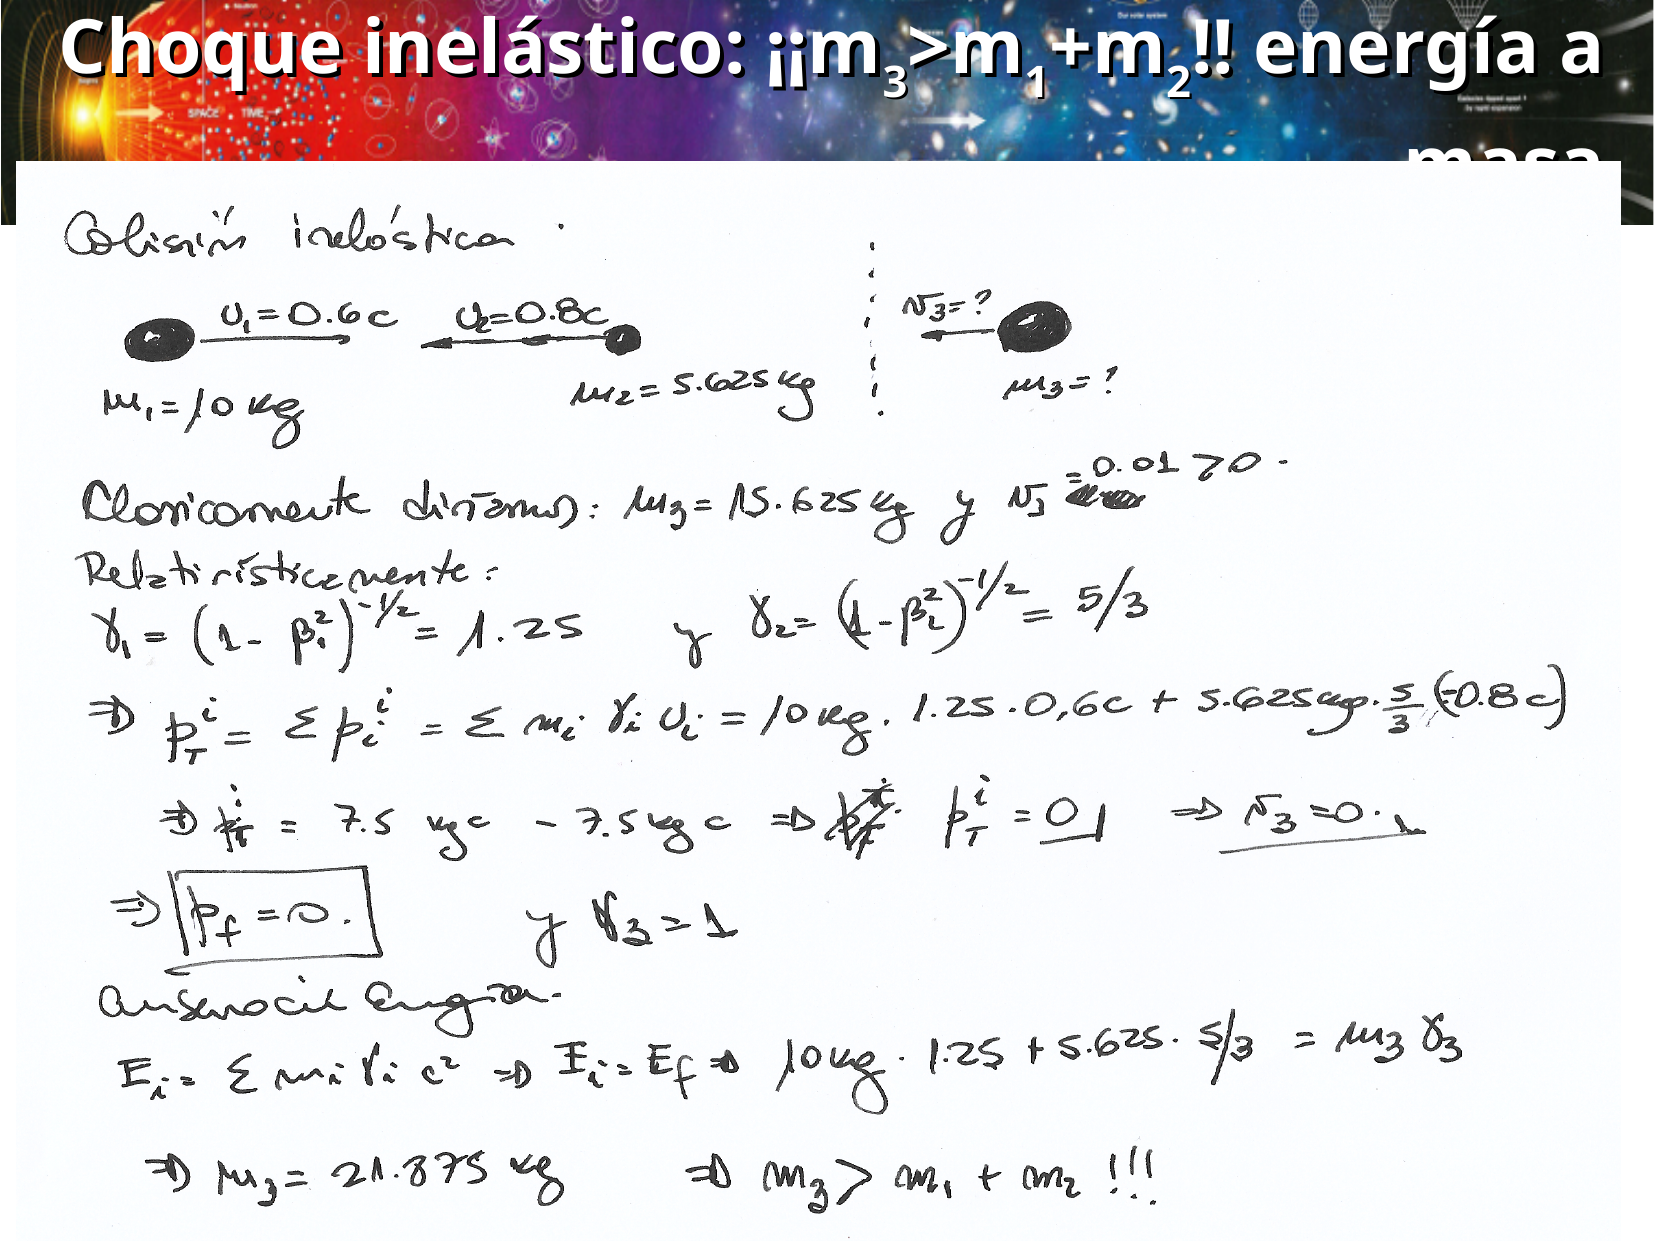

# Choque inelástico: ¡¡m3>m1+m2!! energía a masa
Ago 25, 2016
H. Asorey - IPAC 2016 - 03/16
31